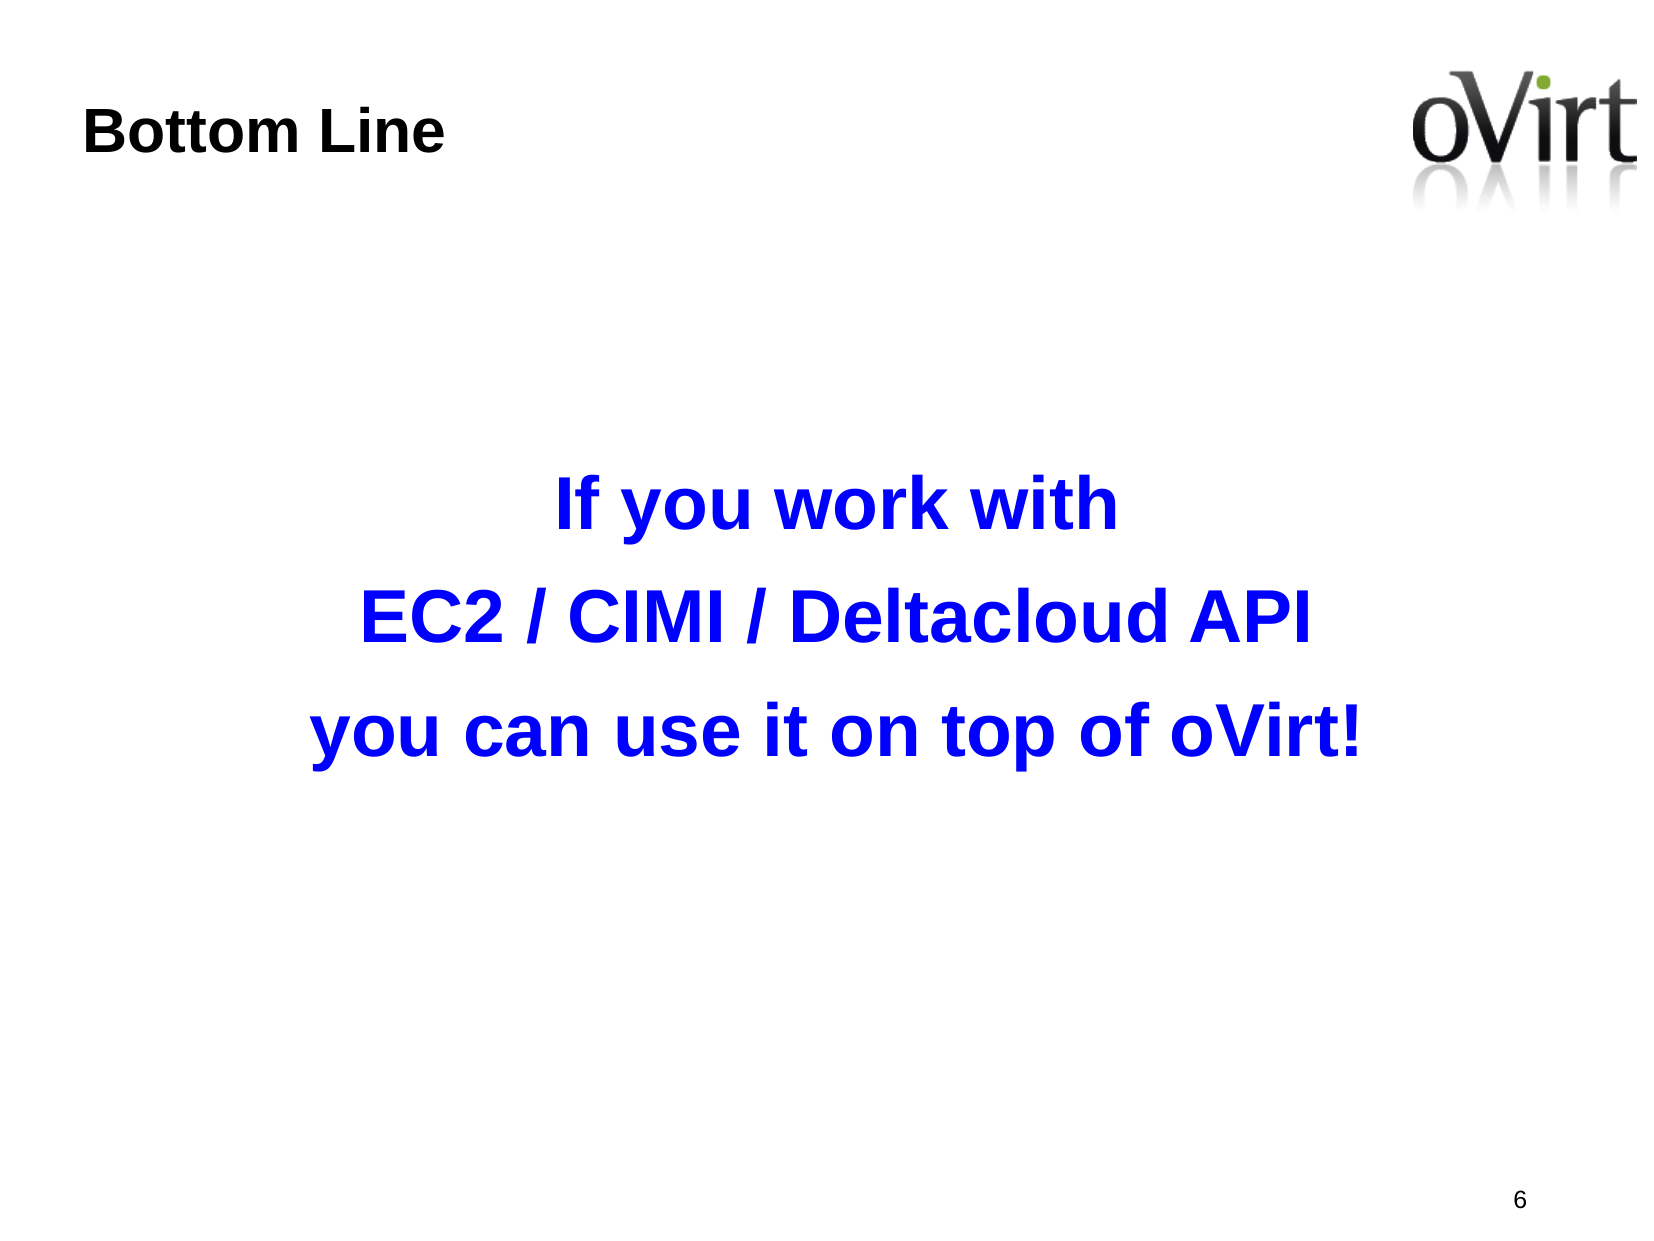

# Bottom Line
If you work with
EC2 / CIMI / Deltacloud API
you can use it on top of oVirt!